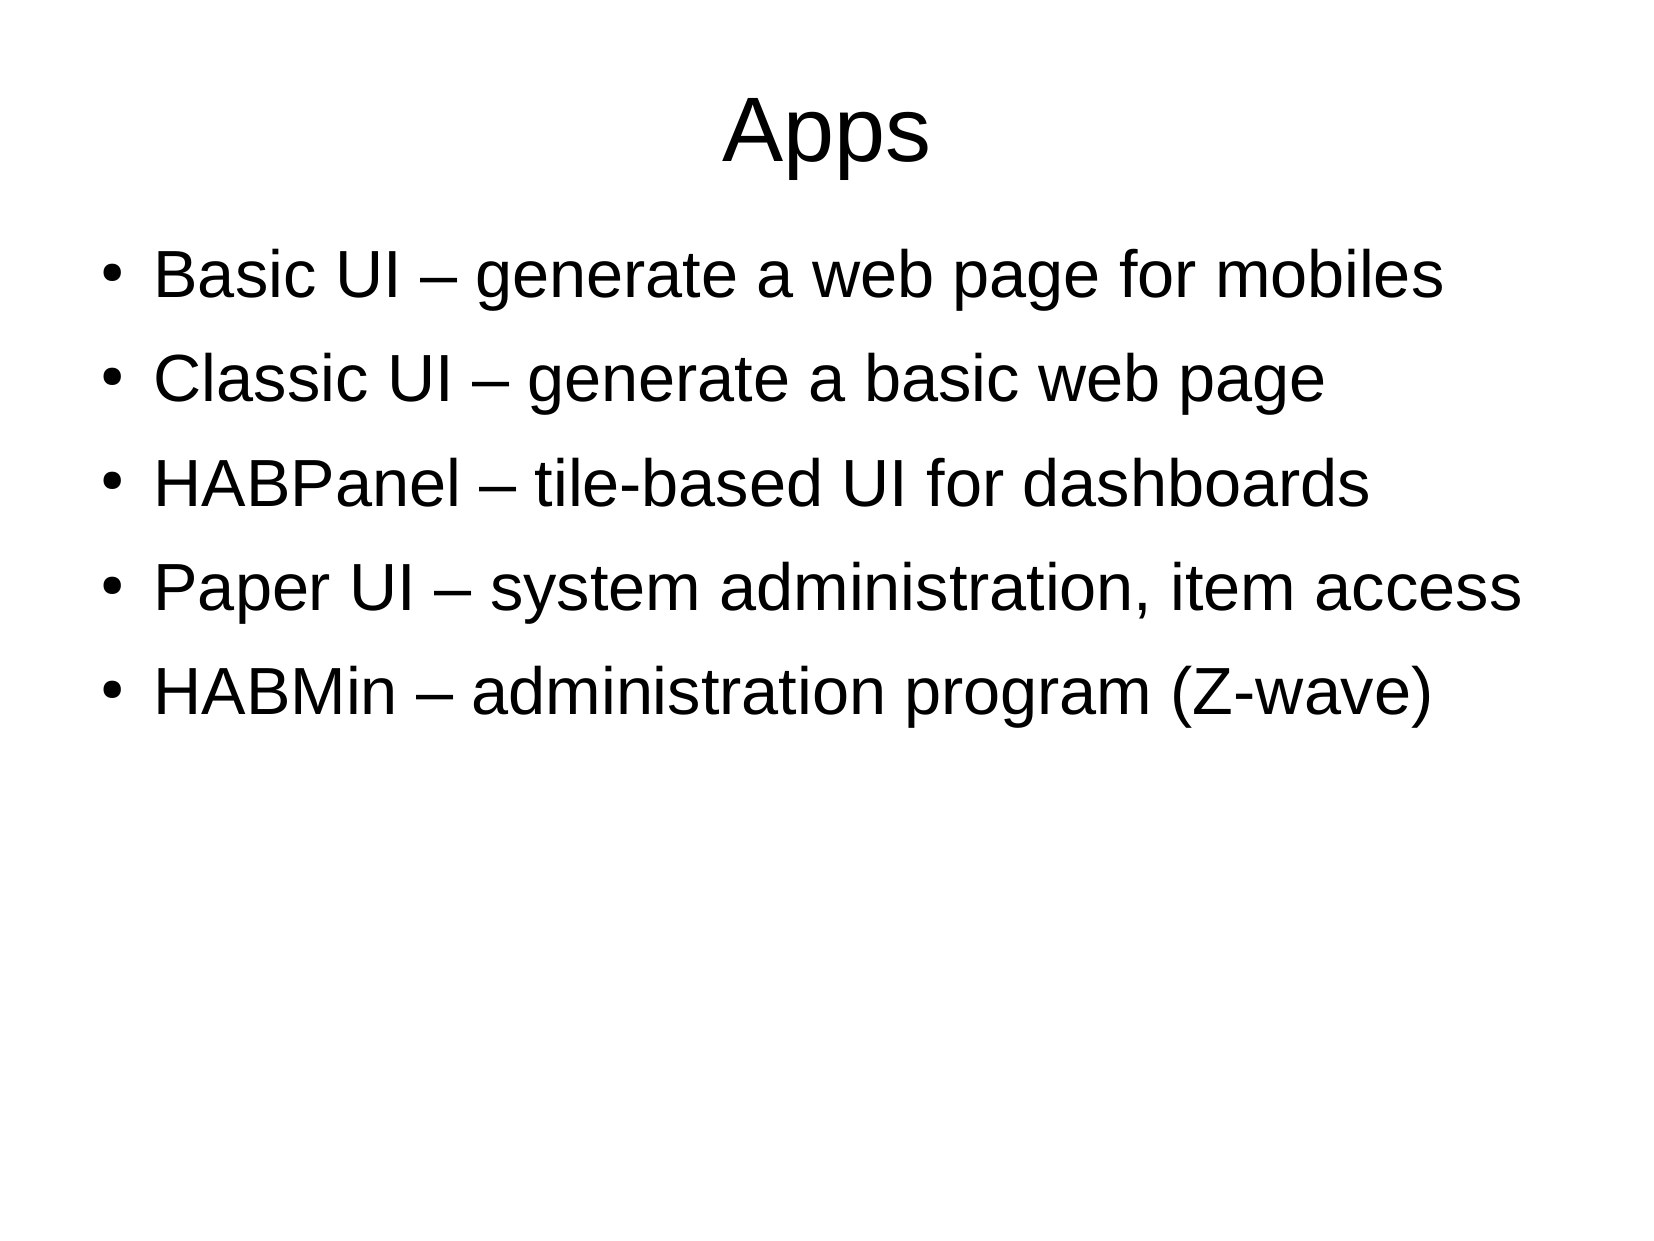

# Apps
Basic UI – generate a web page for mobiles
Classic UI – generate a basic web page
HABPanel – tile-based UI for dashboards
Paper UI – system administration, item access
HABMin – administration program (Z-wave)